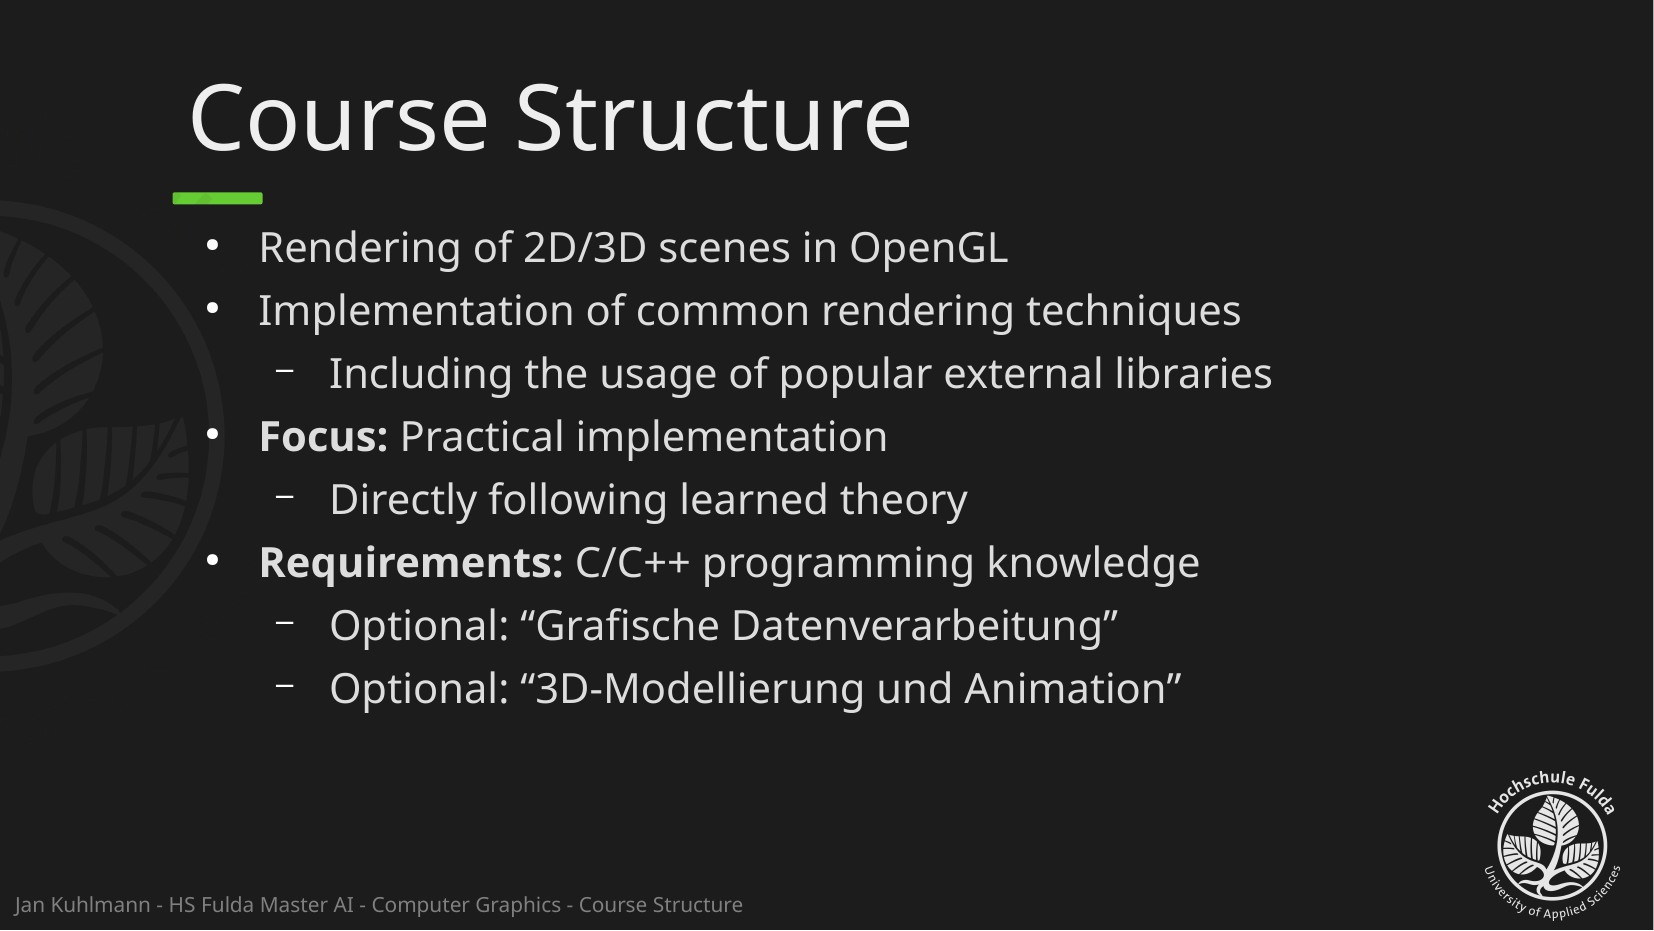

# Course Structure
Rendering of 2D/3D scenes in OpenGL
Implementation of common rendering techniques
Including the usage of popular external libraries
Focus: Practical implementation
Directly following learned theory
Requirements: C/C++ programming knowledge
Optional: “Grafische Datenverarbeitung”
Optional: “3D-Modellierung und Animation”
Jan Kuhlmann - HS Fulda Master AI - Computer Graphics - Course Structure